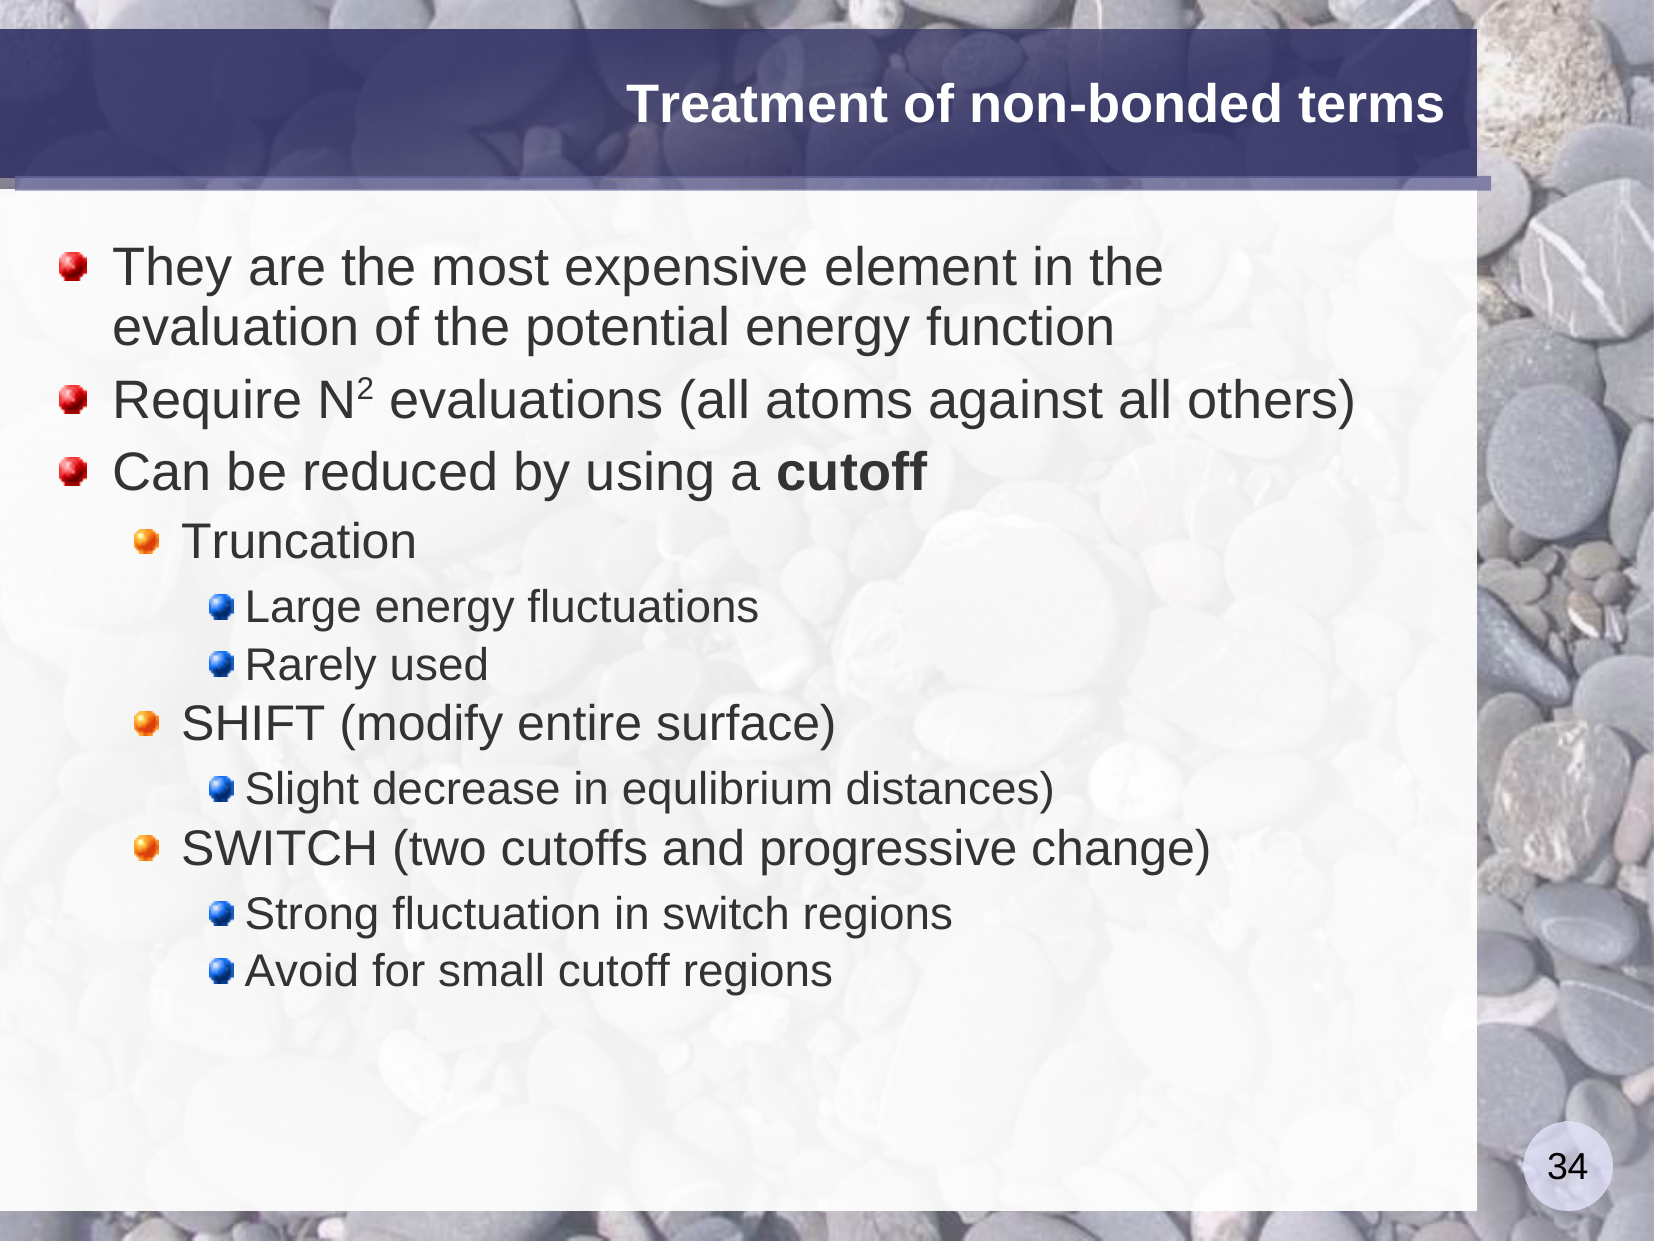

# Treatment of non-bonded terms
They are the most expensive element in the evaluation of the potential energy function
Require N2 evaluations (all atoms against all others)
Can be reduced by using a cutoff
Truncation
Large energy fluctuations
Rarely used
SHIFT (modify entire surface)
Slight decrease in equlibrium distances)
SWITCH (two cutoffs and progressive change)
Strong fluctuation in switch regions
Avoid for small cutoff regions